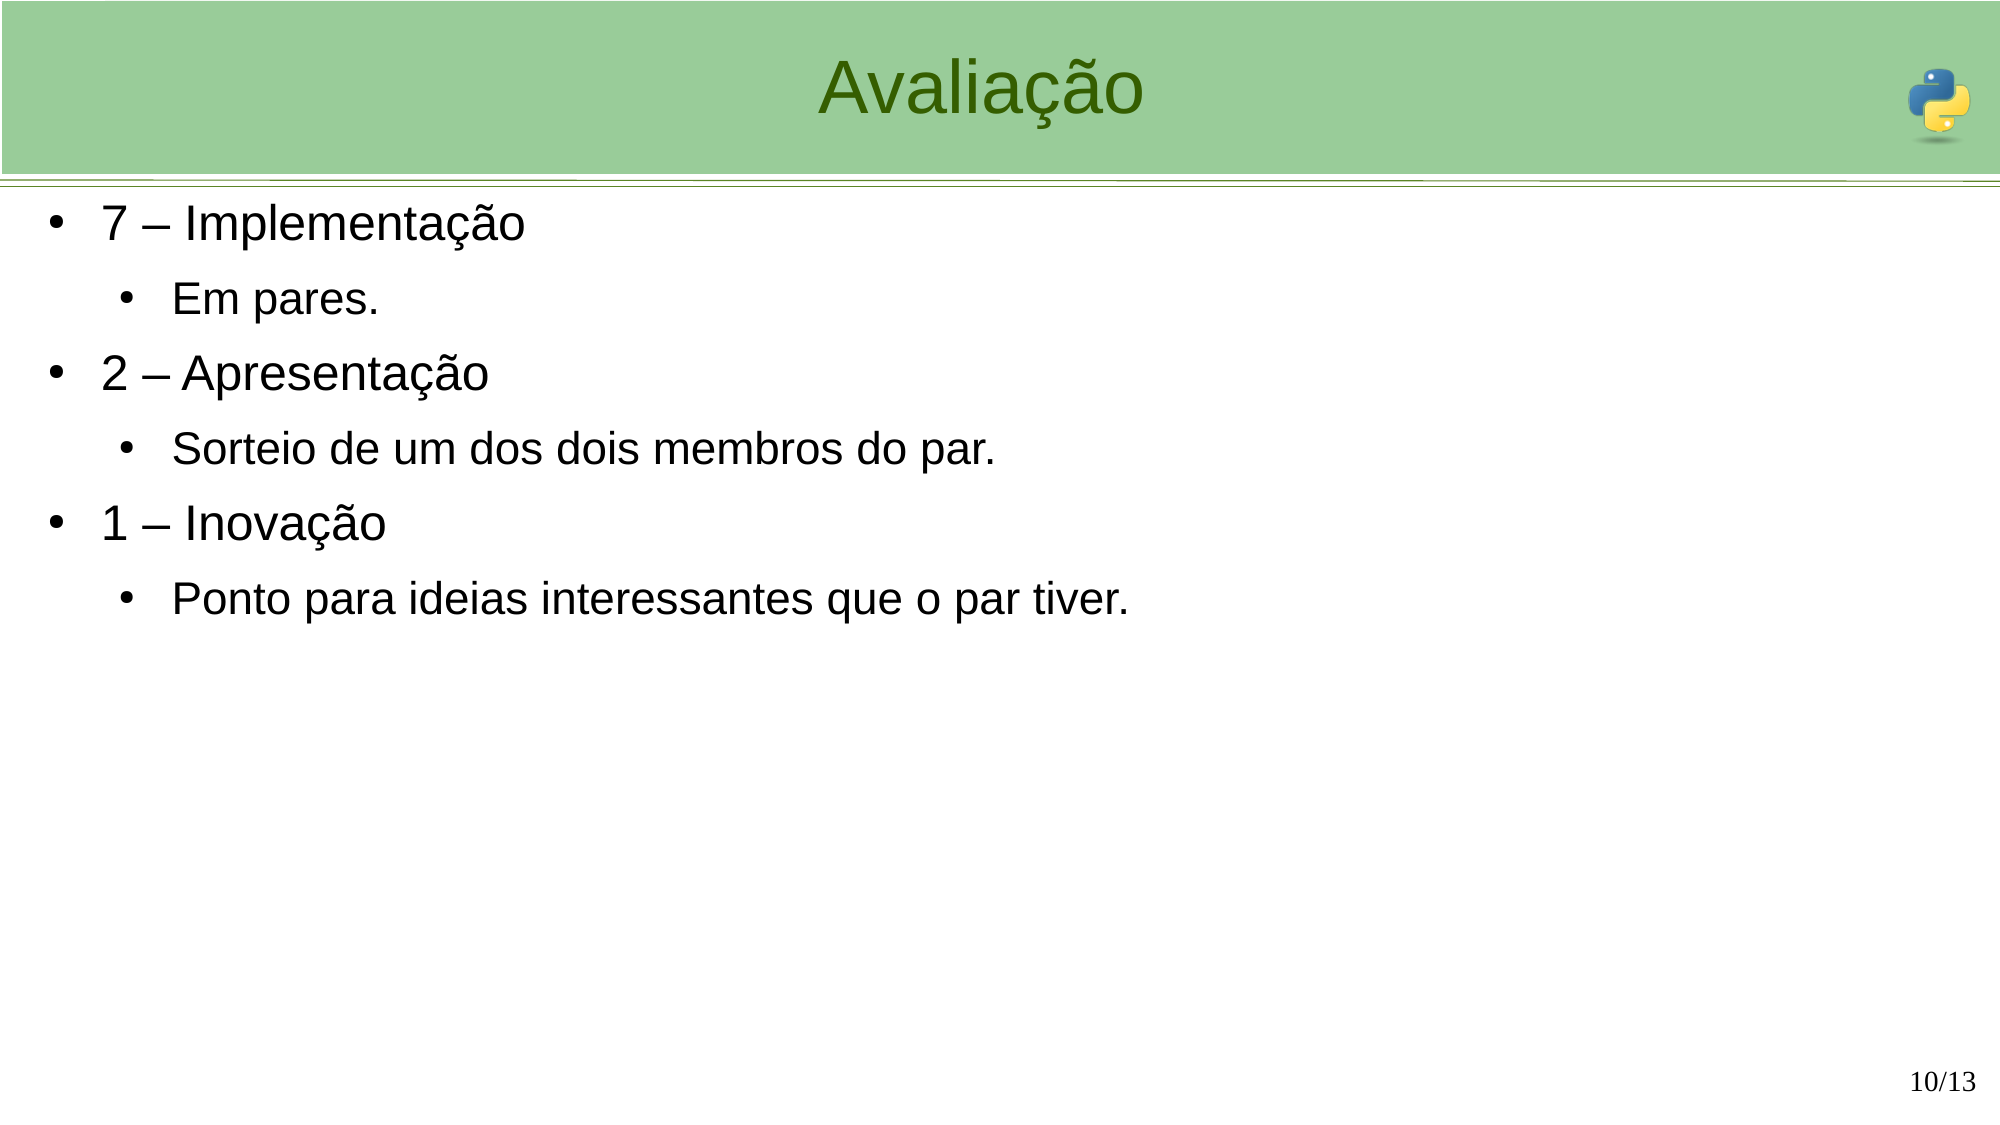

# Avaliação
7 – Implementação
Em pares.
2 – Apresentação
Sorteio de um dos dois membros do par.
1 – Inovação
Ponto para ideias interessantes que o par tiver.
10